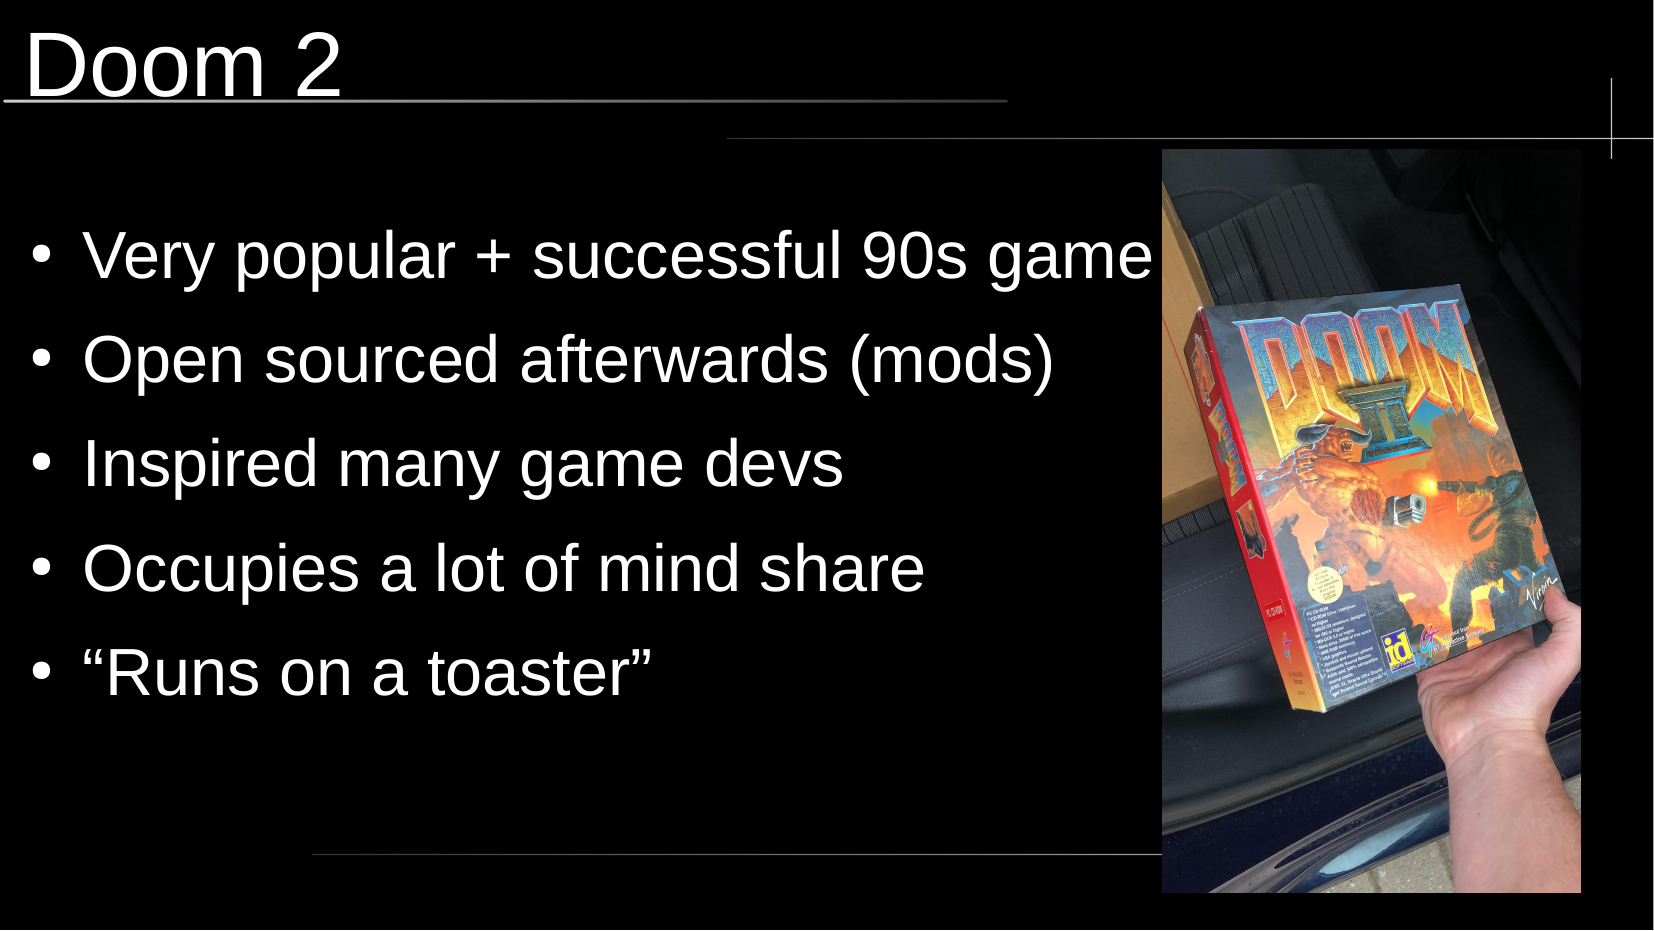

# Doom 2
Very popular + successful 90s game
Open sourced afterwards (mods)
Inspired many game devs
Occupies a lot of mind share
“Runs on a toaster”
7